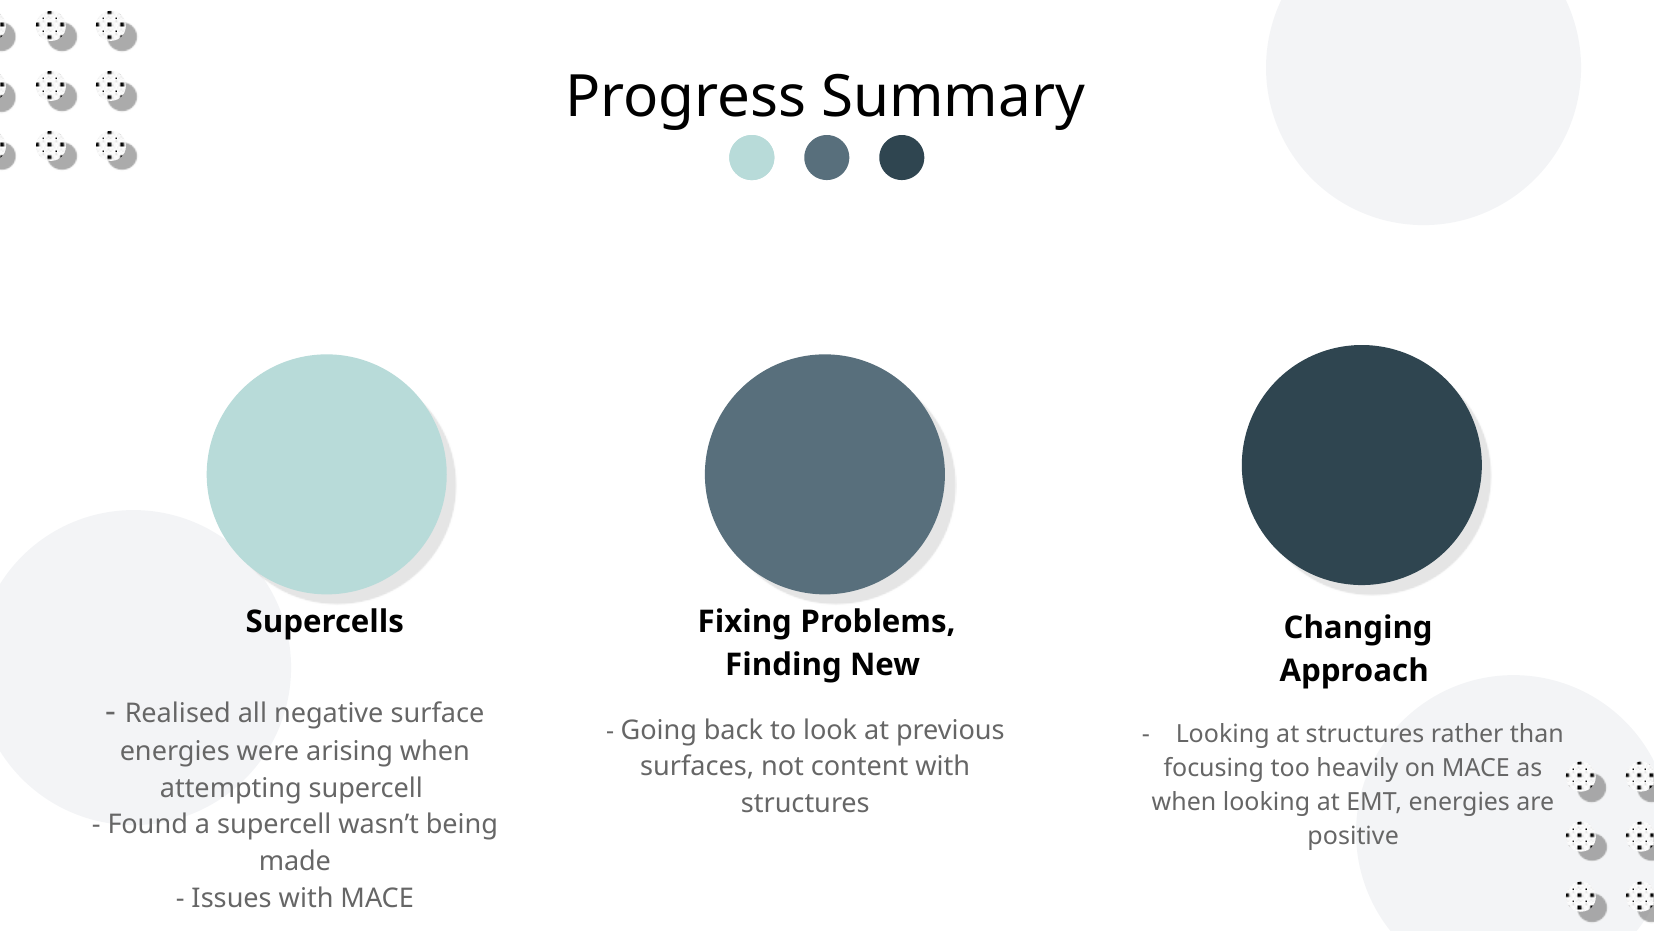

Progress Summary
Supercells
Fixing Problems, Finding New
Changing Approach
- Realised all negative surface energies were arising when attempting supercell
- Found a supercell wasn’t being made
- Issues with MACE
- Going back to look at previous surfaces, not content with structures
- Looking at structures rather than focusing too heavily on MACE as when looking at EMT, energies are positive